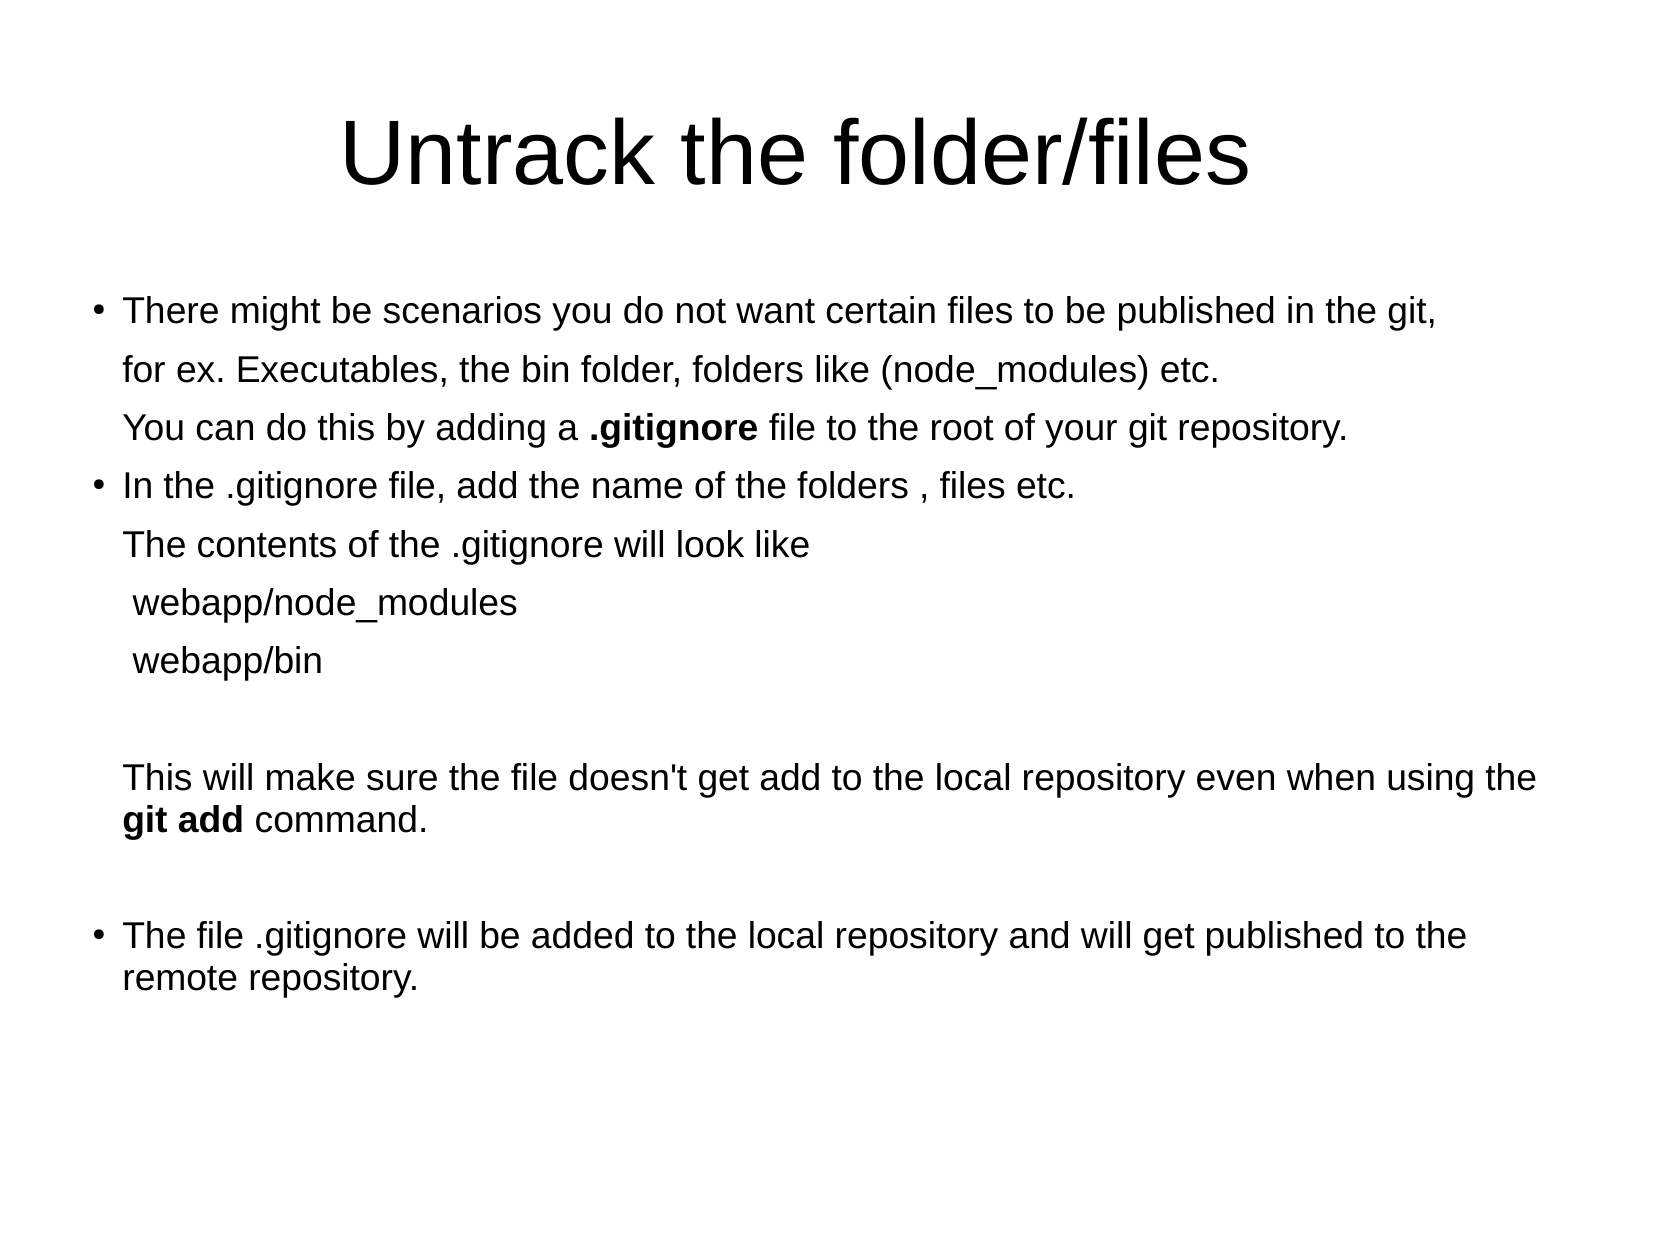

# Untrack the folder/files
There might be scenarios you do not want certain files to be published in the git,
for ex. Executables, the bin folder, folders like (node_modules) etc.
You can do this by adding a .gitignore file to the root of your git repository.
In the .gitignore file, add the name of the folders , files etc.
The contents of the .gitignore will look like
 webapp/node_modules
 webapp/bin
This will make sure the file doesn't get add to the local repository even when using the git add command.
The file .gitignore will be added to the local repository and will get published to the remote repository.